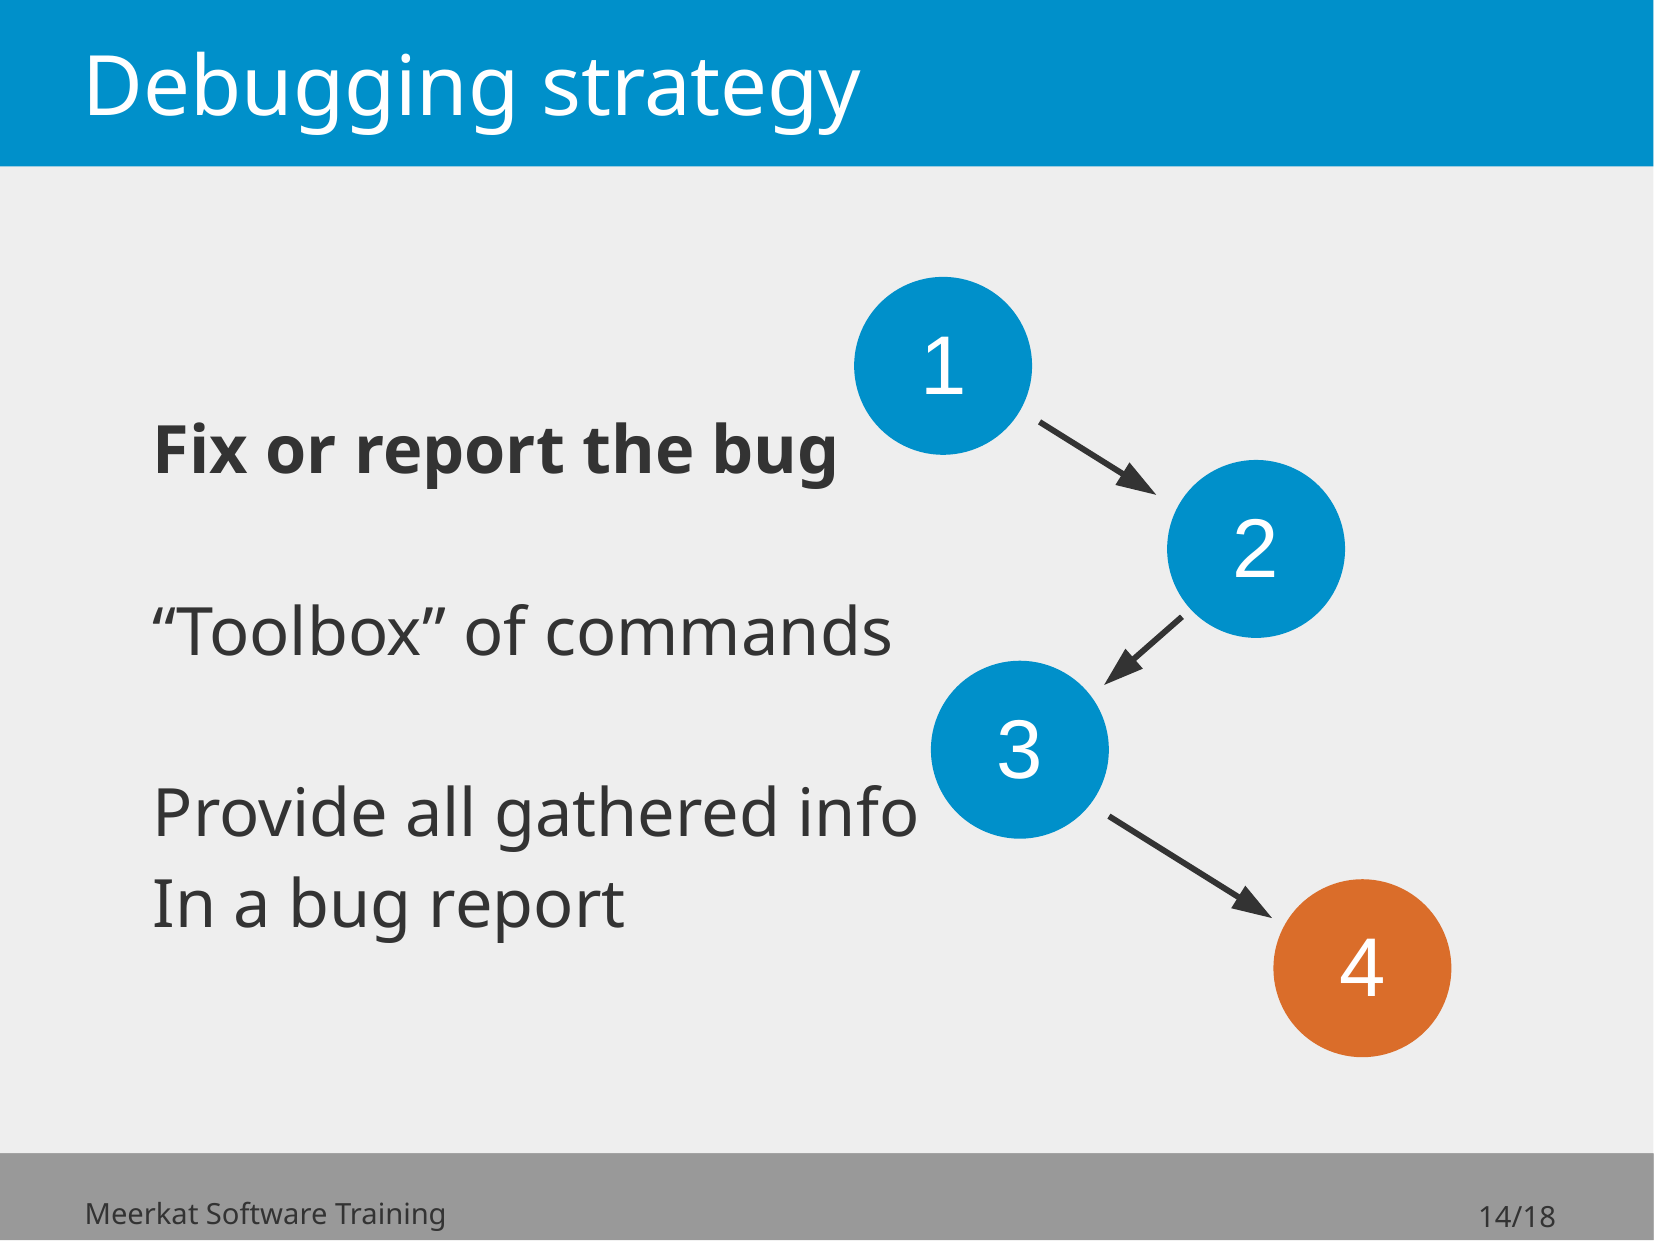

Debugging strategy
1
Fix or report the bug
“Toolbox” of commands
Provide all gathered info
In a bug report
2
3
4